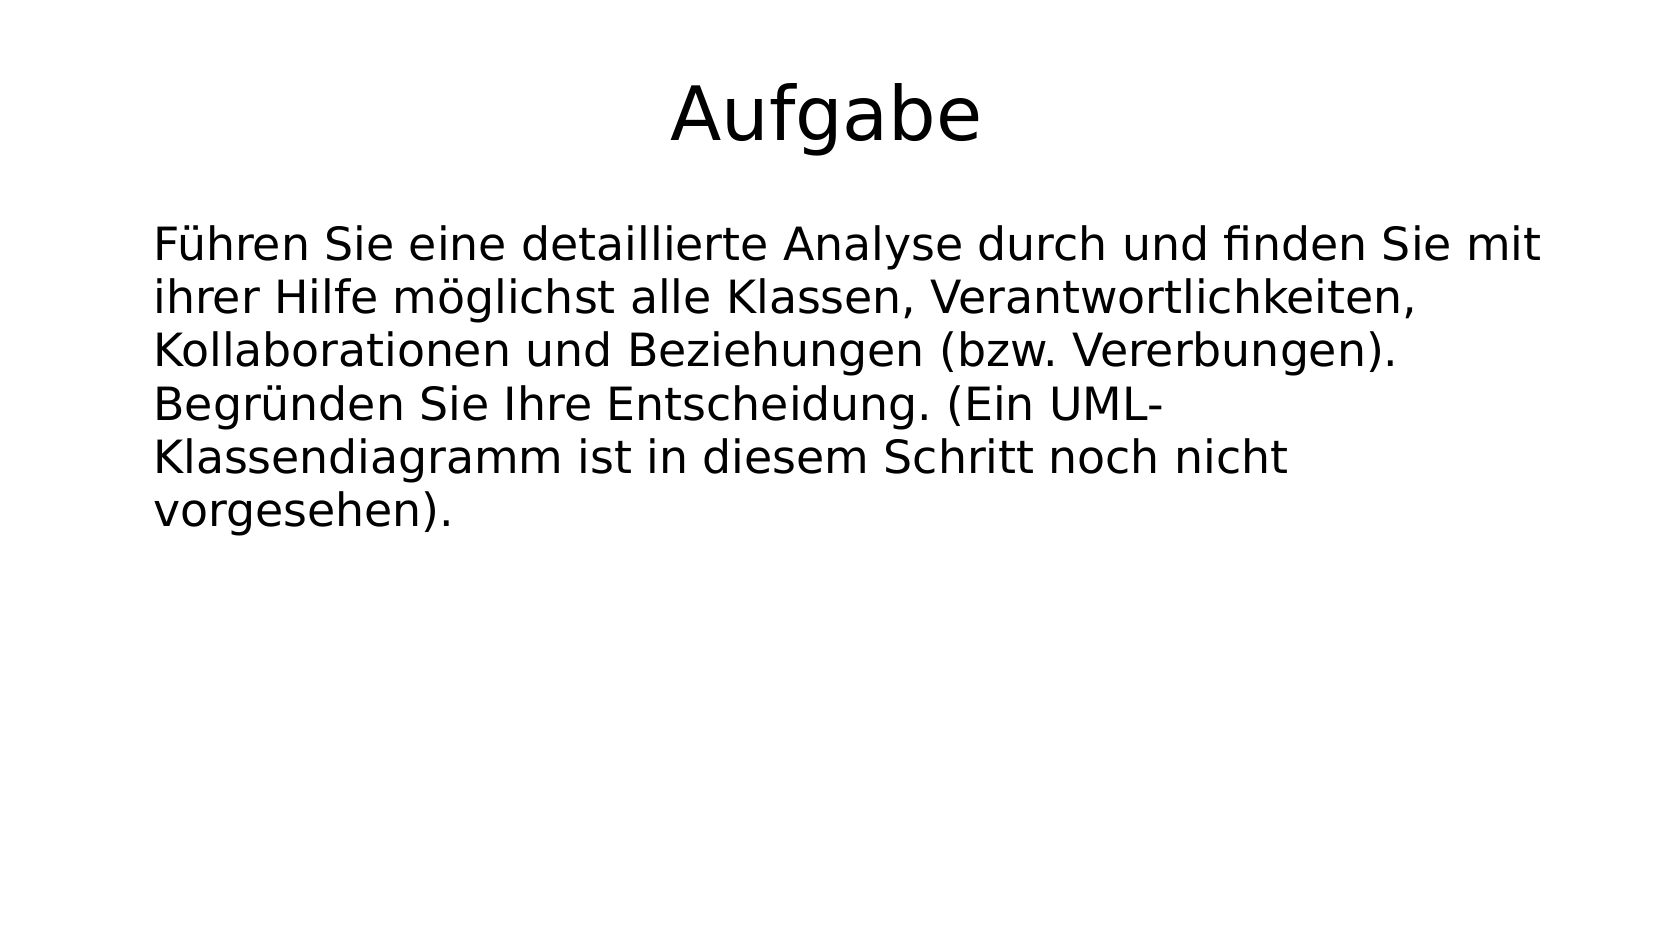

# Aufgabe
Führen Sie eine detaillierte Analyse durch und finden Sie mit ihrer Hilfe möglichst alle Klassen, Verantwortlichkeiten, Kollaborationen und Beziehungen (bzw. Vererbungen). Begründen Sie Ihre Entscheidung. (Ein UML-Klassendiagramm ist in diesem Schritt noch nicht vorgesehen).